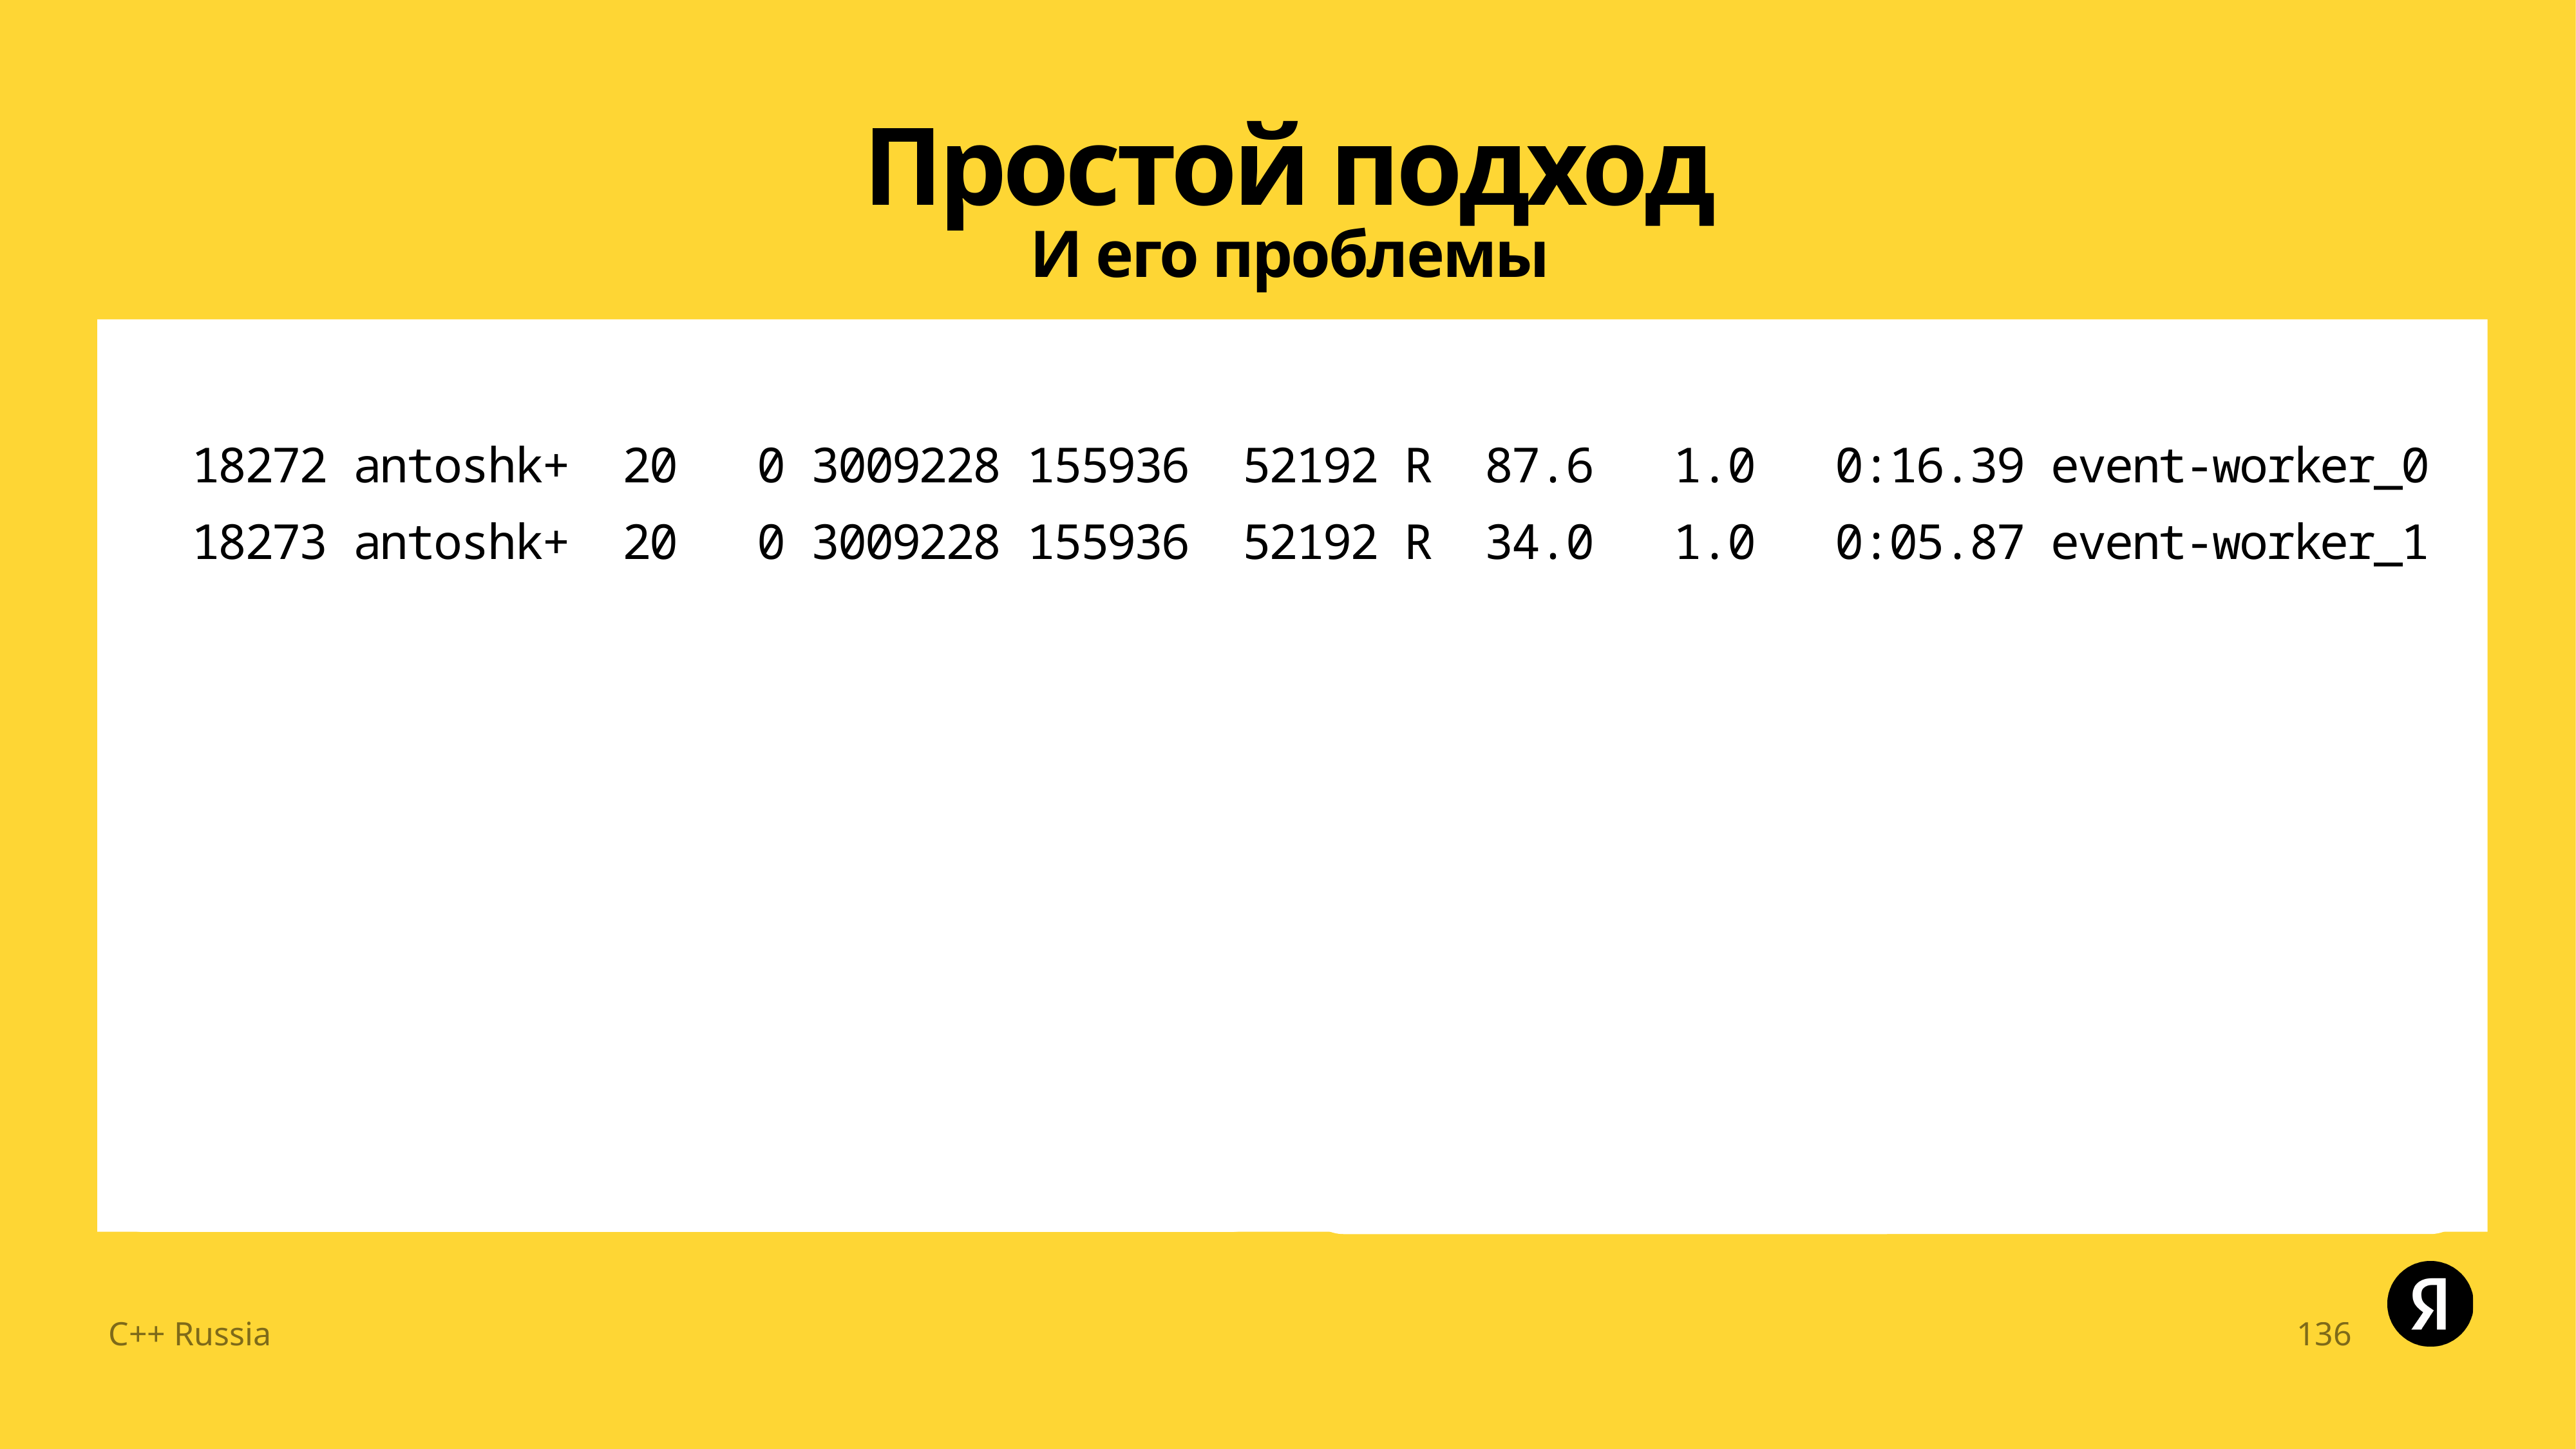

Простой подход
И его проблемы
 18272 antoshk+ 20 0 3009228 155936 52192 R 87.6 1.0 0:16.39 event-worker_0
 18273 antoshk+ 20 0 3009228 155936 52192 R 34.0 1.0 0:05.87 event-worker_1
01
02
# Недостаточно корутин в пуле — тратится много CPU на выделения и освобождения памяти
Избыток корутин в пуле — тратится оперативная память
03
04
C++ Russia
Ручная настройка пулов — боль и страдание
В зависимости от приложения нужны разные размеры пулов — требуется ручная настройка
136